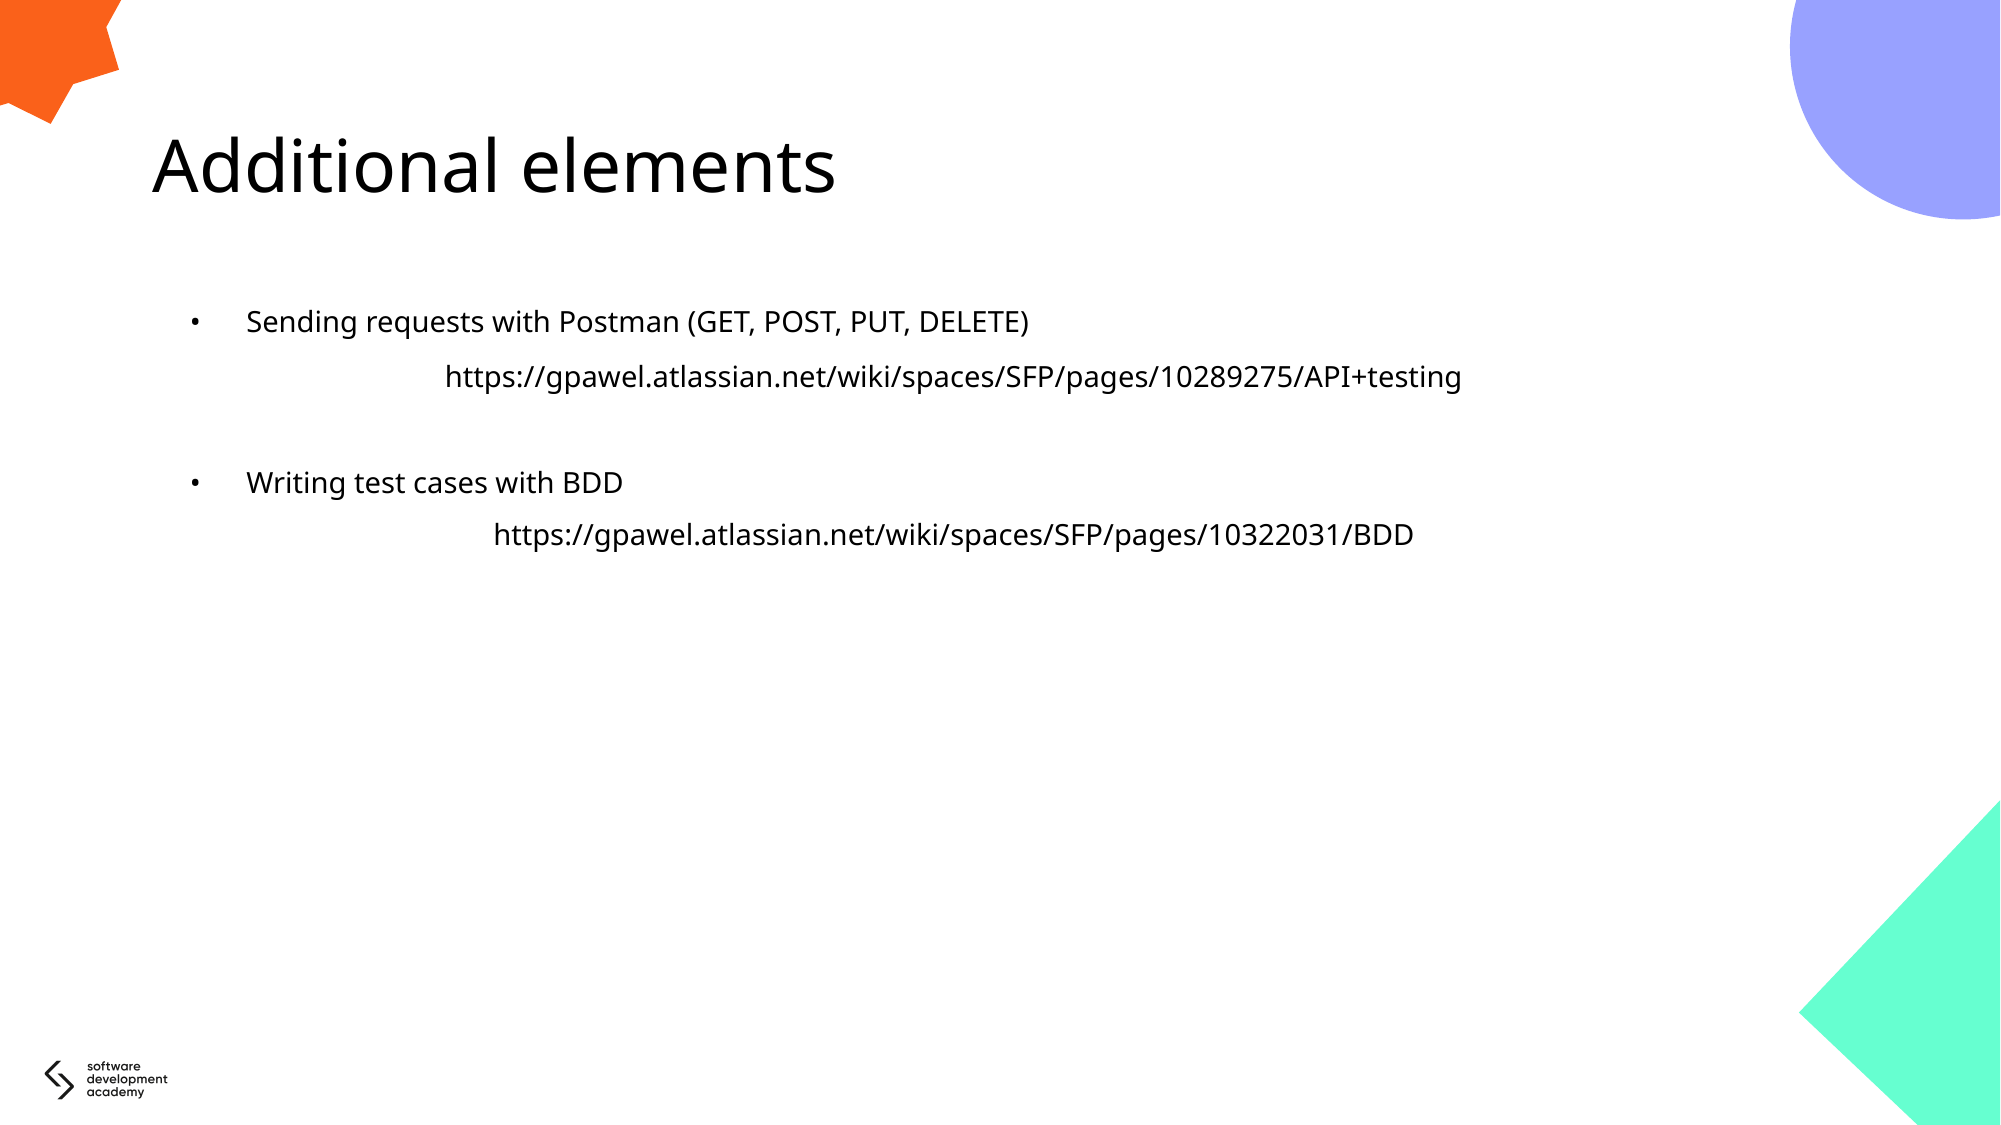

# Additional elements
Sending requests with Postman (GET, POST, PUT, DELETE)
https://gpawel.atlassian.net/wiki/spaces/SFP/pages/10289275/API+testing
Writing test cases with BDD
https://gpawel.atlassian.net/wiki/spaces/SFP/pages/10322031/BDD